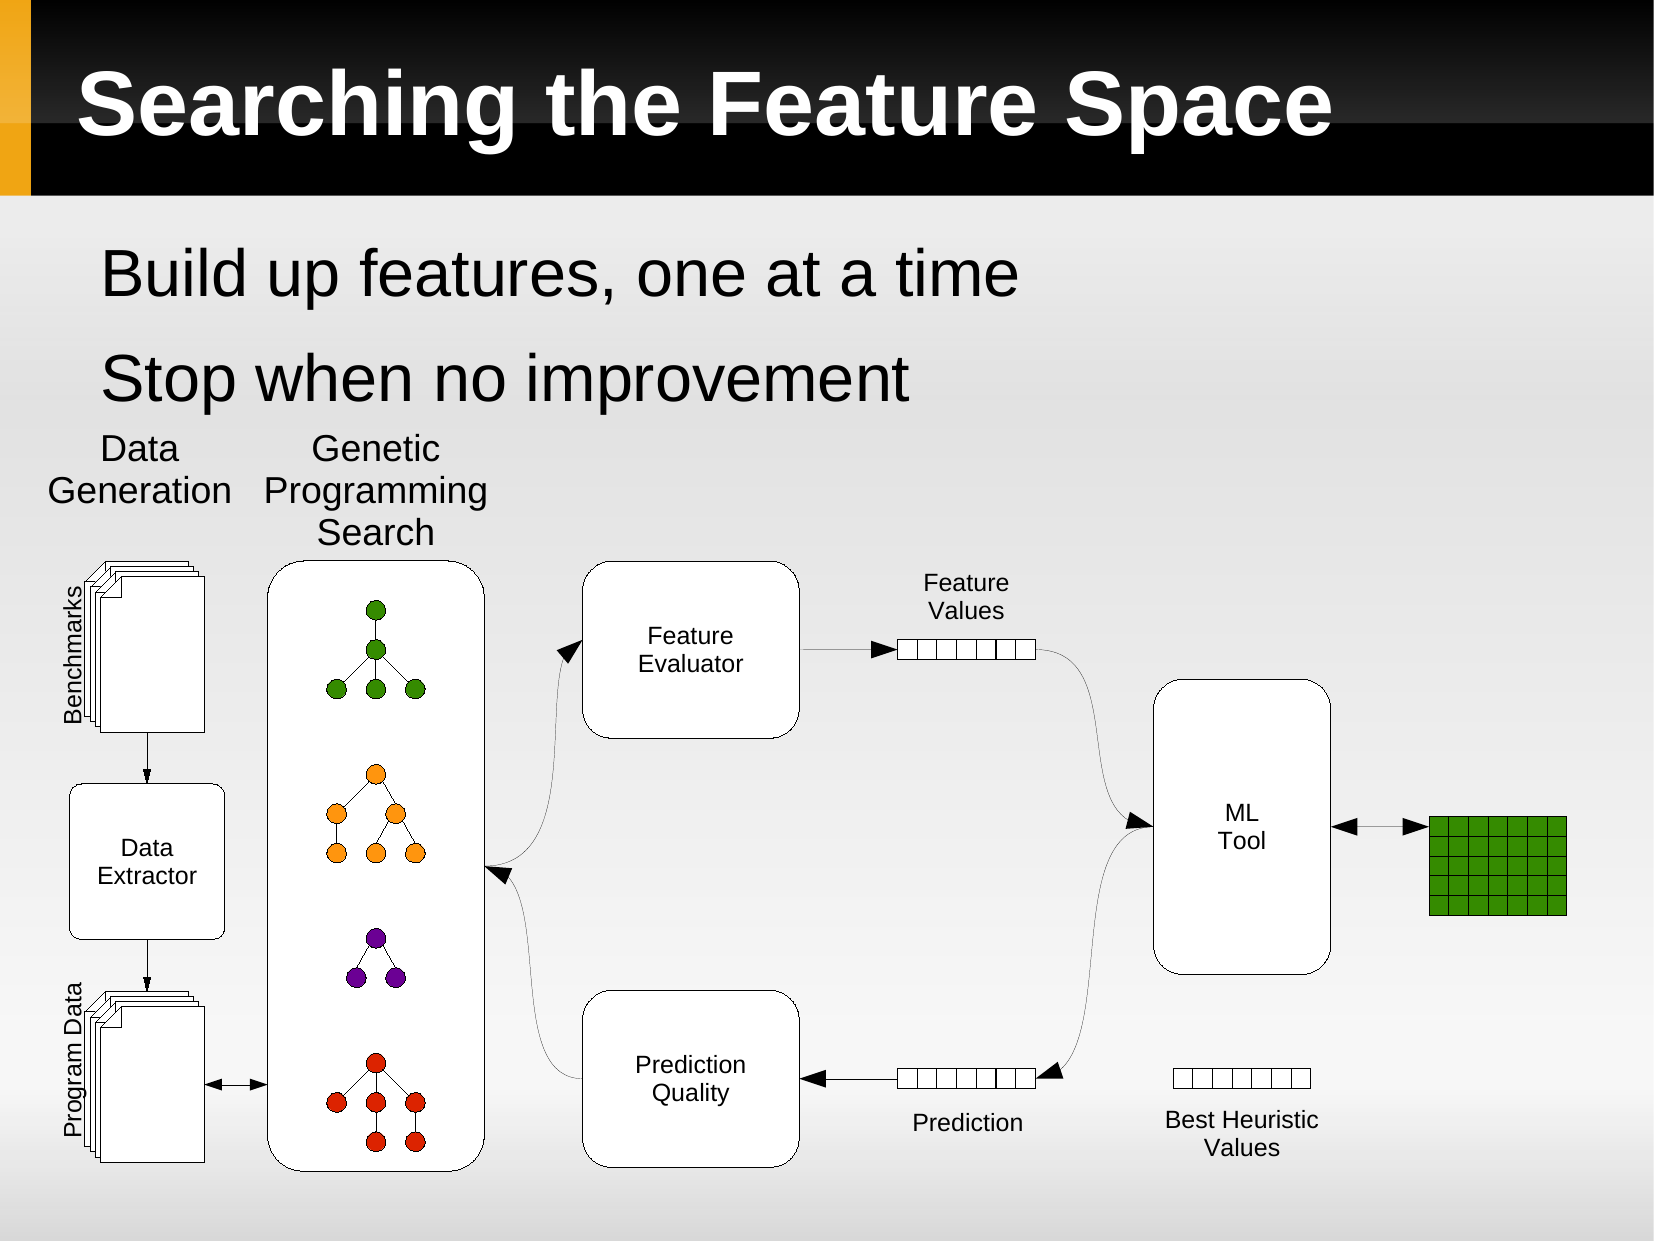

# Searching the Feature Space
Build up features, one at a time
Stop when no improvement
Data
Generation
Genetic Programming Search
Benchmarks
Data
Extractor
Program Data
Feature
Evaluator
Feature Values
ML
Tool
Prediction
Quality
Best Heuristic
Values
Prediction